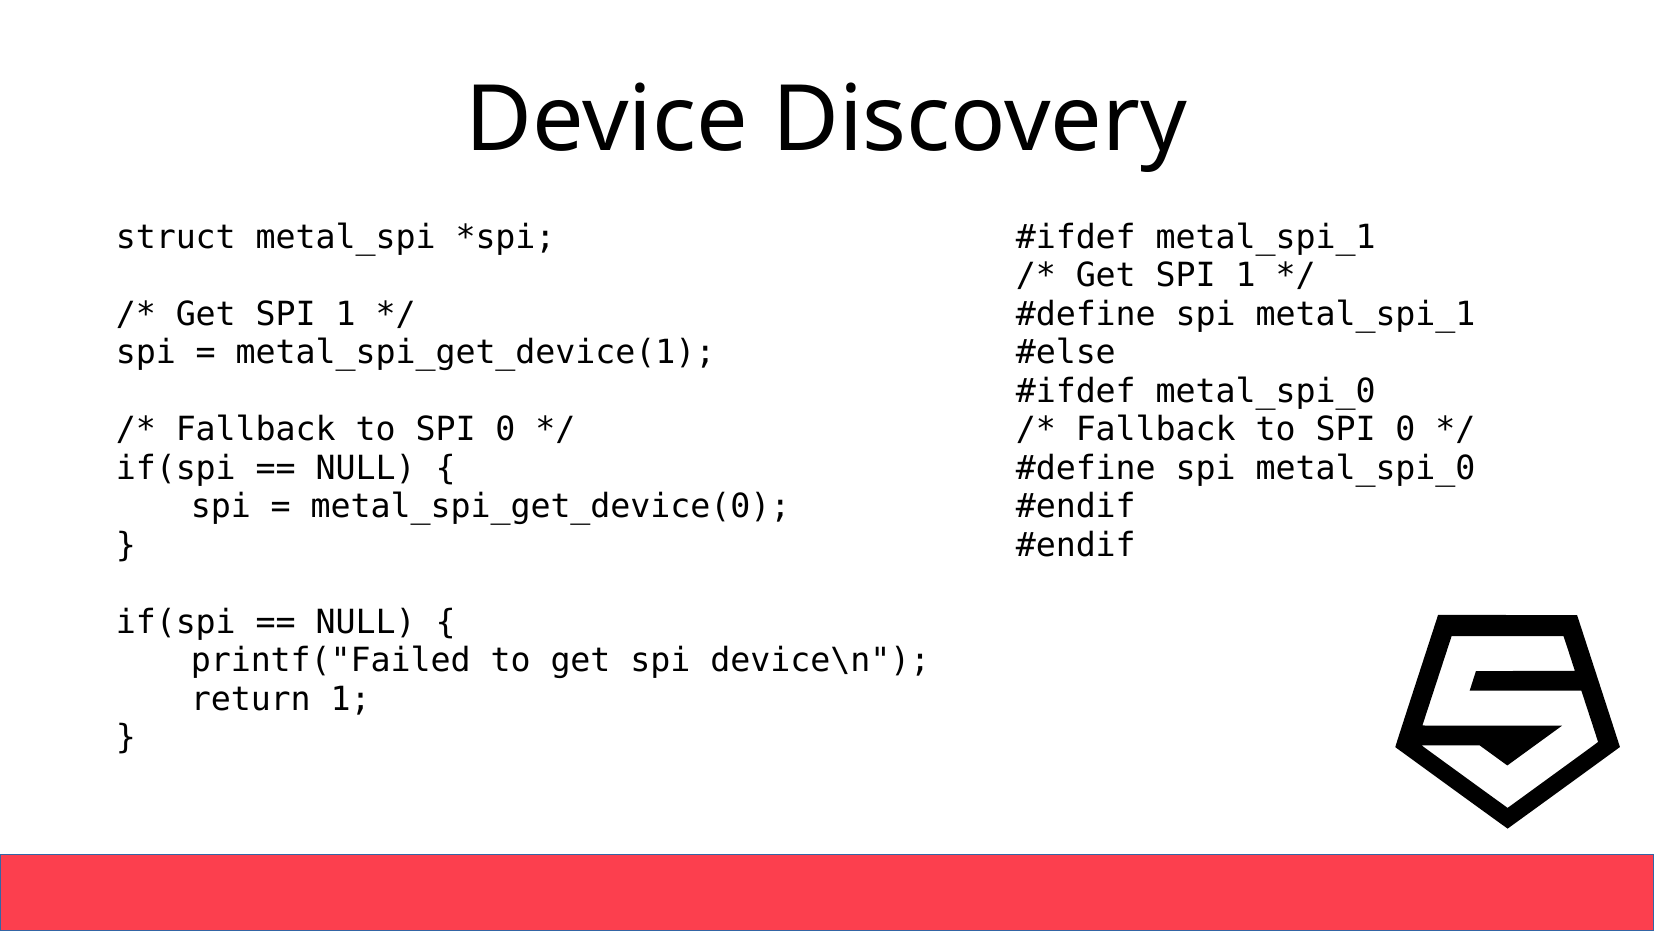

# Device Discovery
	struct metal_spi *spi;
	/* Get SPI 1 */
	spi = metal_spi_get_device(1);
	/* Fallback to SPI 0 */
	if(spi == NULL) {
		spi = metal_spi_get_device(0);
	}
	if(spi == NULL) {
		printf("Failed to get spi device\n");
		return 1;
	}
#ifdef metal_spi_1
/* Get SPI 1 */
#define spi metal_spi_1
#else
#ifdef metal_spi_0
/* Fallback to SPI 0 */
#define spi metal_spi_0
#endif
#endif